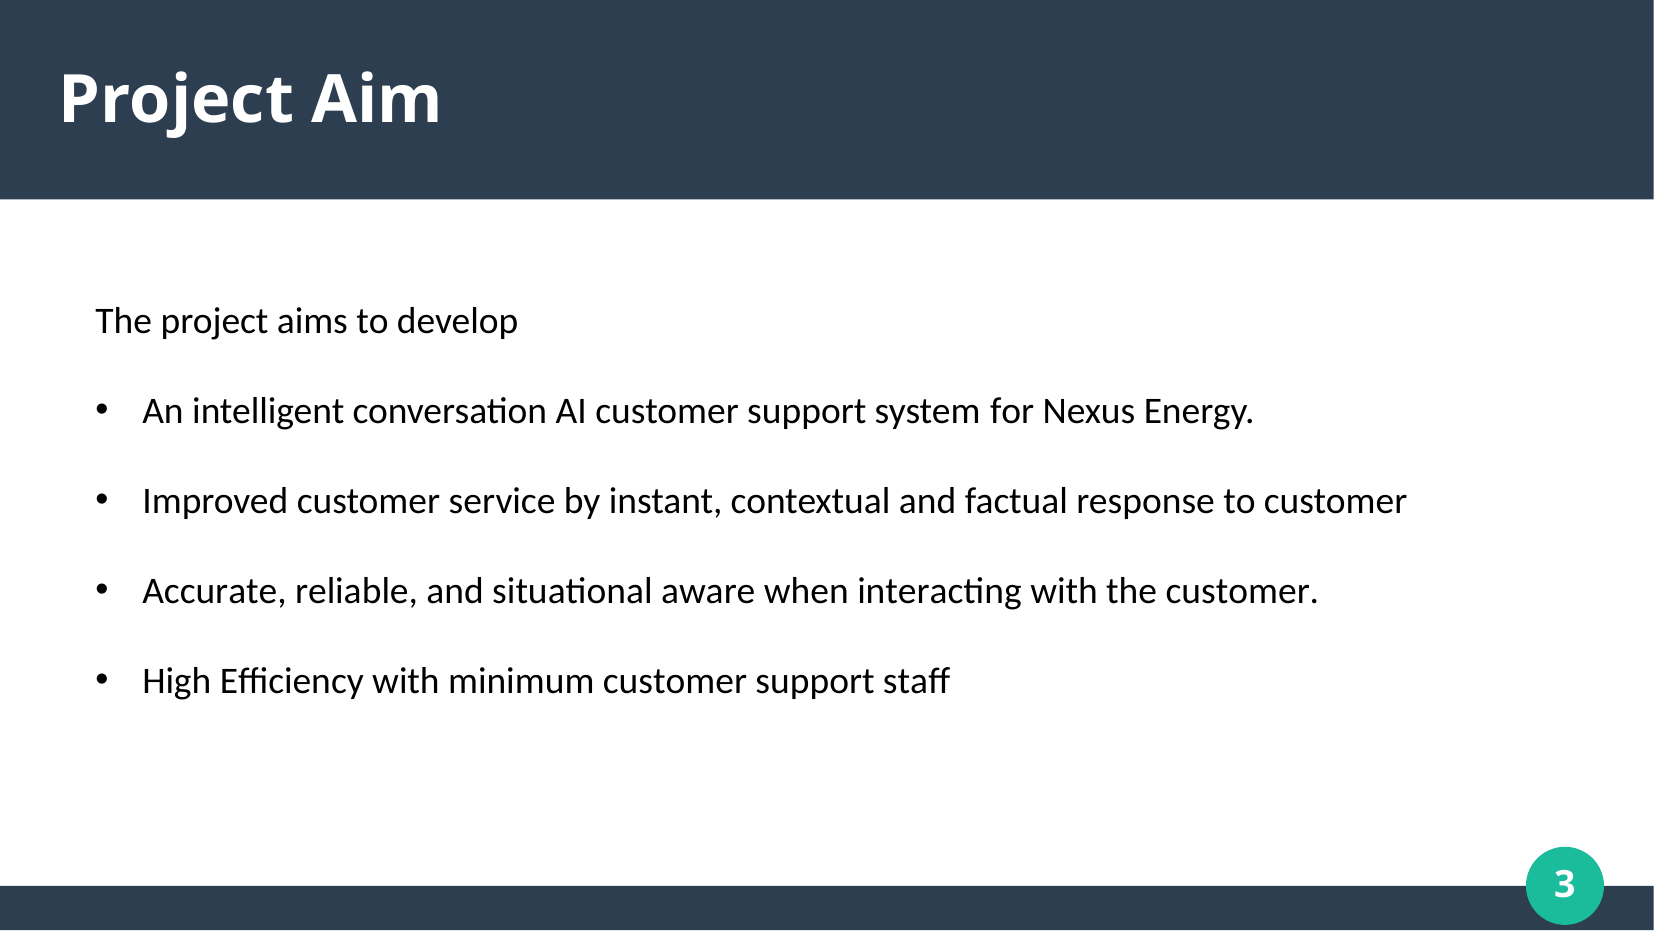

# Project Aim
The project aims to develop
An intelligent conversation AI customer support system for Nexus Energy.
Improved customer service by instant, contextual and factual response to customer
Accurate, reliable, and situational aware when interacting with the customer.
High Efficiency with minimum customer support staff